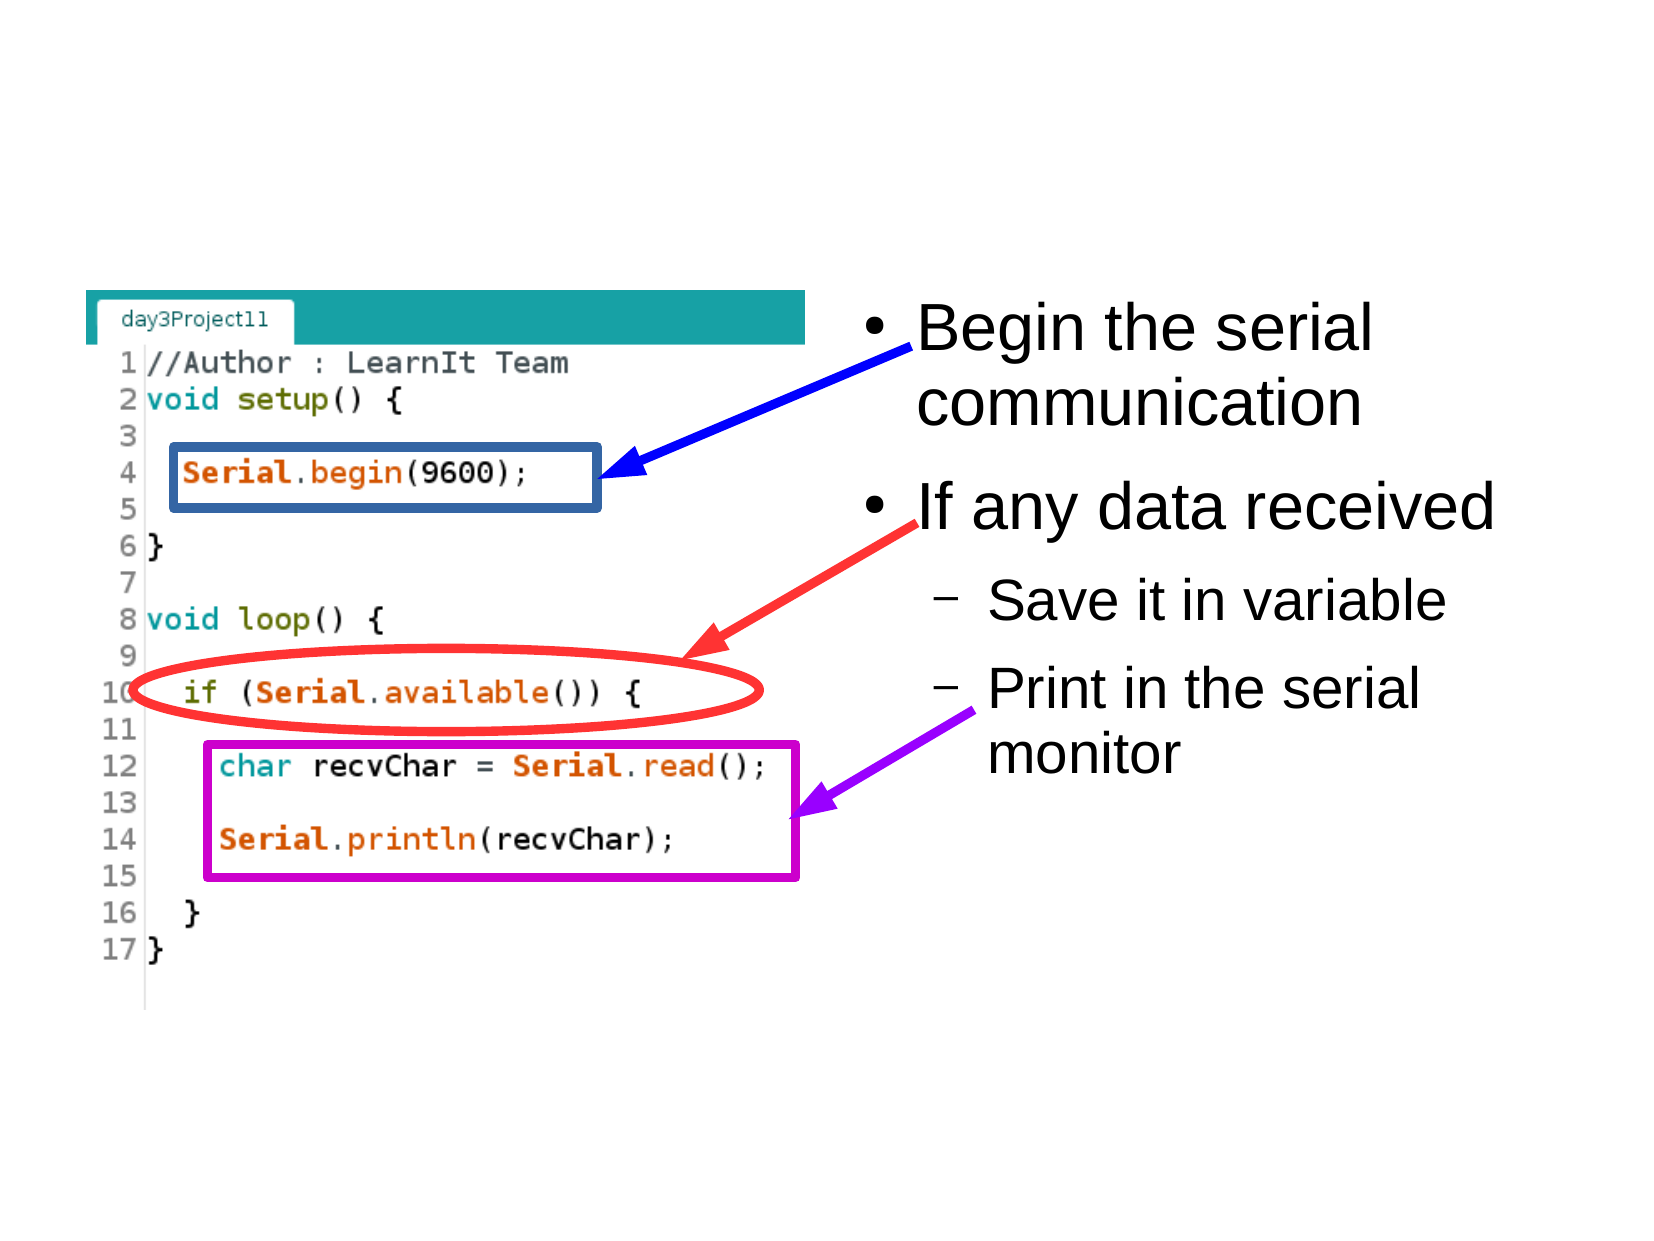

#
Begin the serial communication
If any data received
Save it in variable
Print in the serial monitor